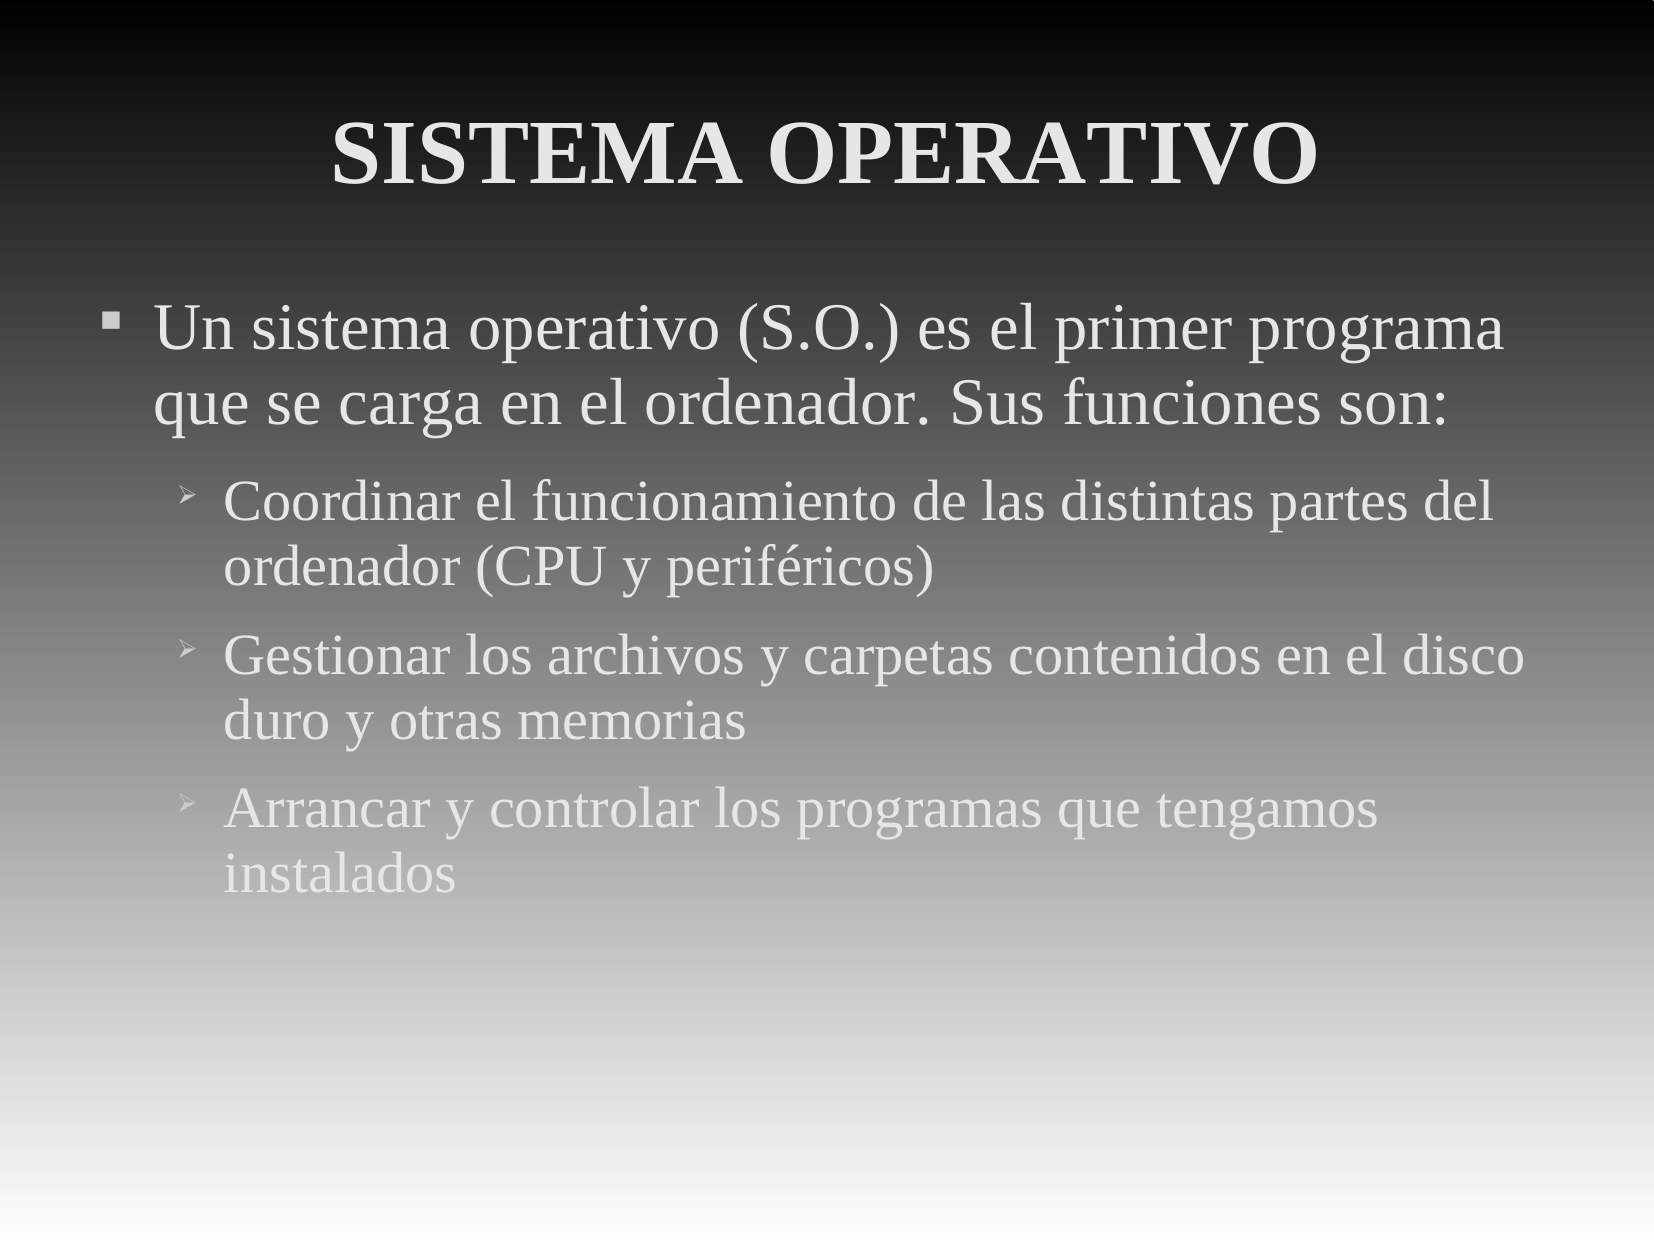

# SISTEMA OPERATIVO
Un sistema operativo (S.O.) es el primer programa que se carga en el ordenador. Sus funciones son:
Coordinar el funcionamiento de las distintas partes del ordenador (CPU y periféricos)‏
Gestionar los archivos y carpetas contenidos en el disco duro y otras memorias
Arrancar y controlar los programas que tengamos instalados